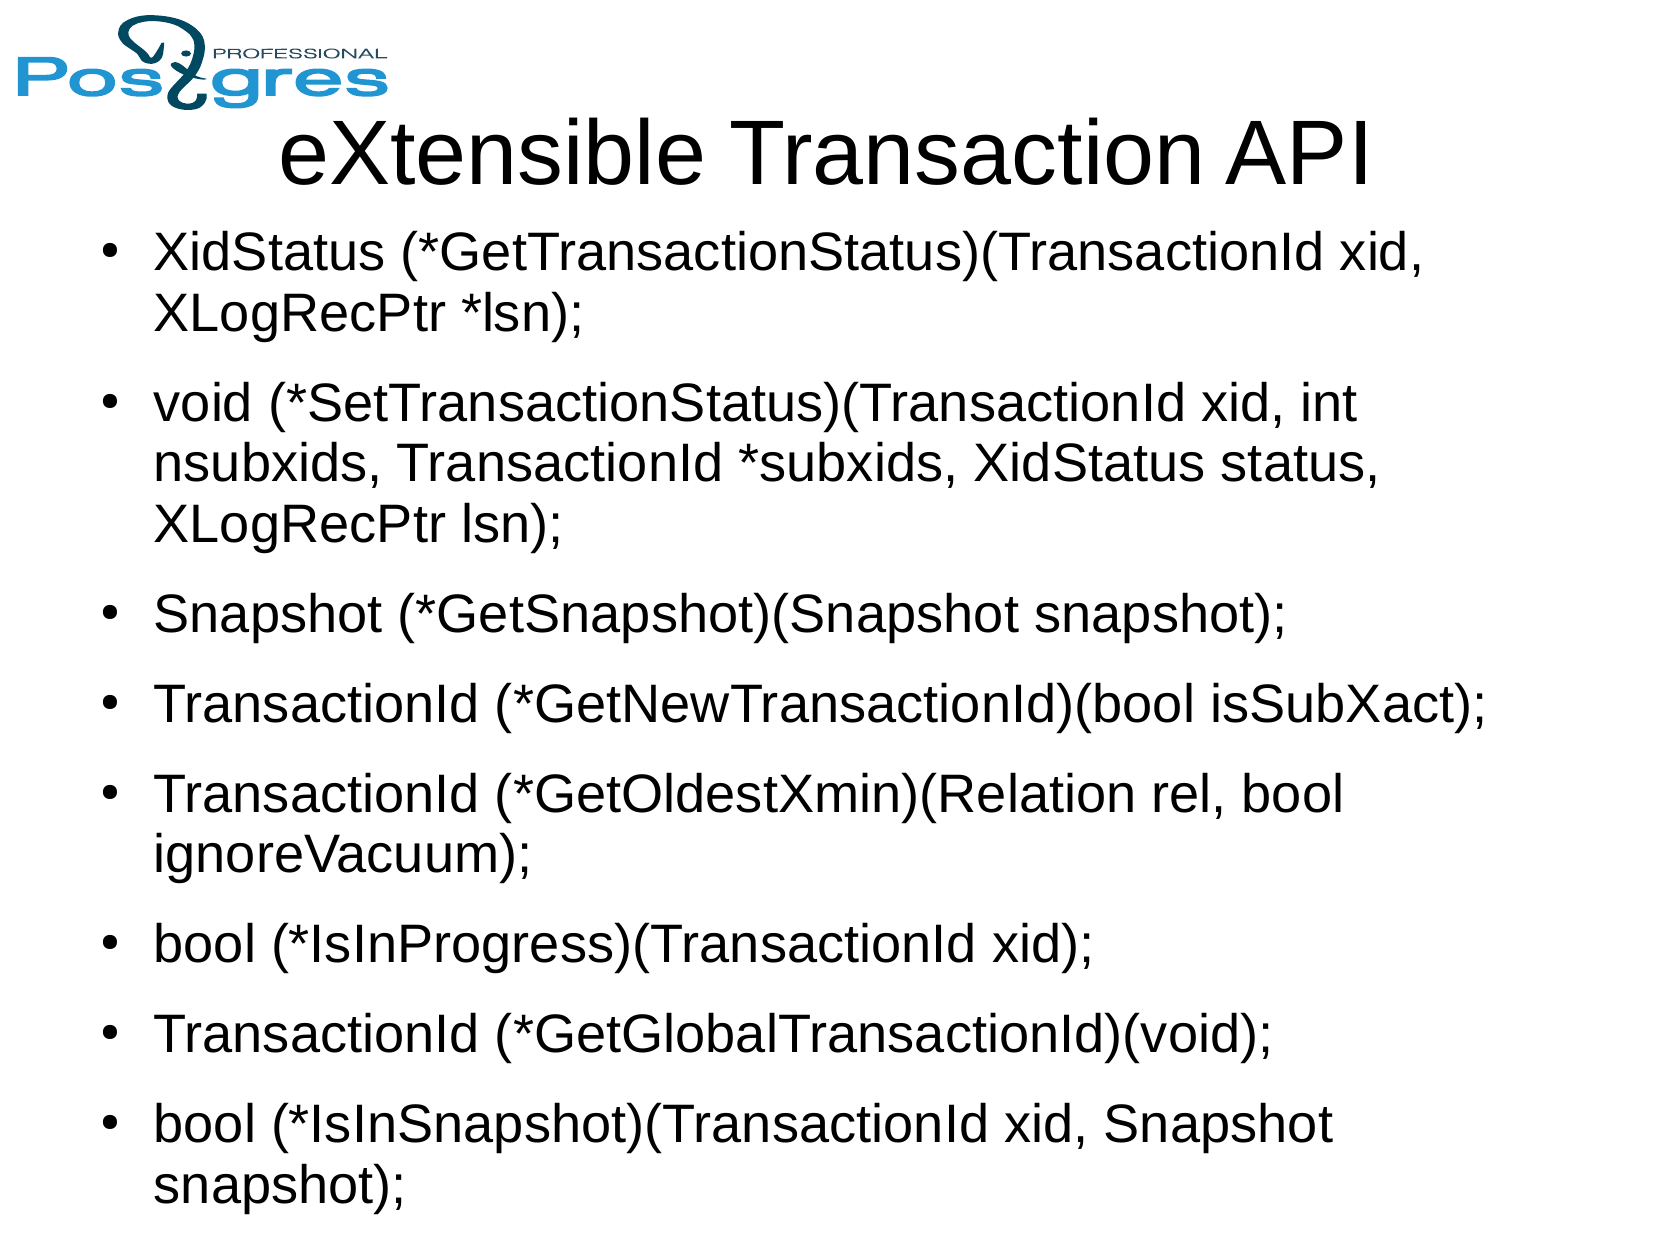

# eXtensible Transaction API
XidStatus (*GetTransactionStatus)(TransactionId xid, XLogRecPtr *lsn);
void (*SetTransactionStatus)(TransactionId xid, int nsubxids, TransactionId *subxids, XidStatus status, XLogRecPtr lsn);
Snapshot (*GetSnapshot)(Snapshot snapshot);
TransactionId (*GetNewTransactionId)(bool isSubXact);
TransactionId (*GetOldestXmin)(Relation rel, bool ignoreVacuum);
bool (*IsInProgress)(TransactionId xid);
TransactionId (*GetGlobalTransactionId)(void);
bool (*IsInSnapshot)(TransactionId xid, Snapshot snapshot);